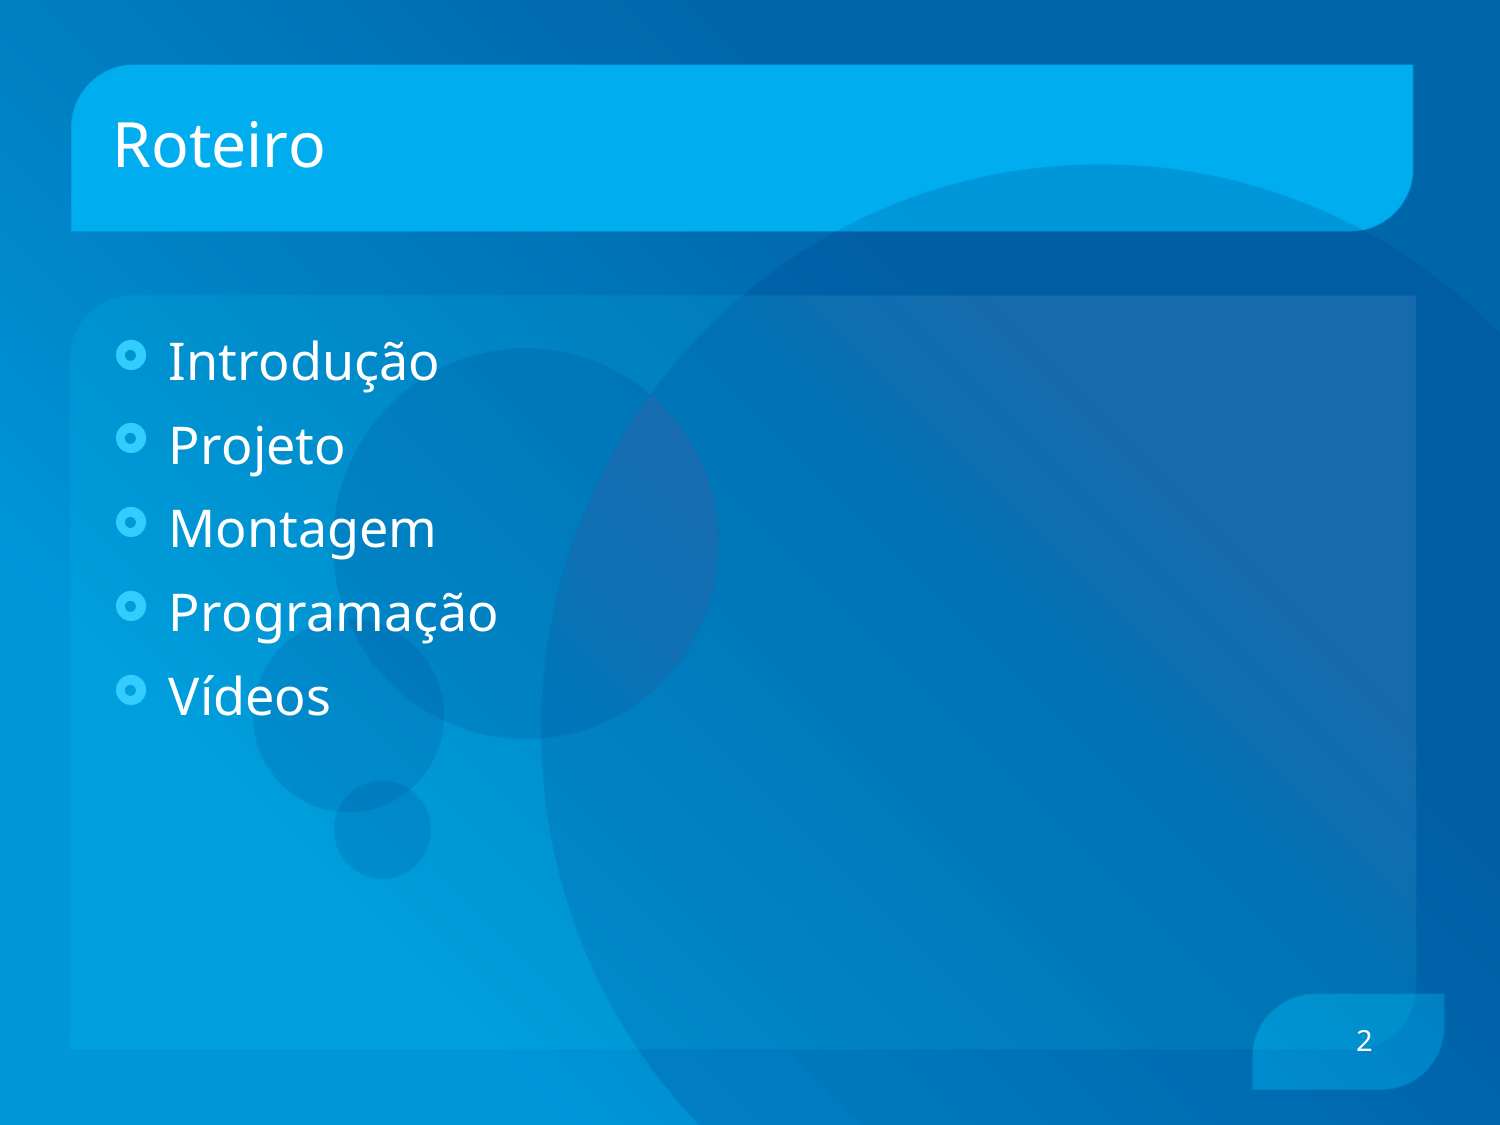

# Roteiro
Introdução
Projeto
Montagem
Programação
Vídeos
2